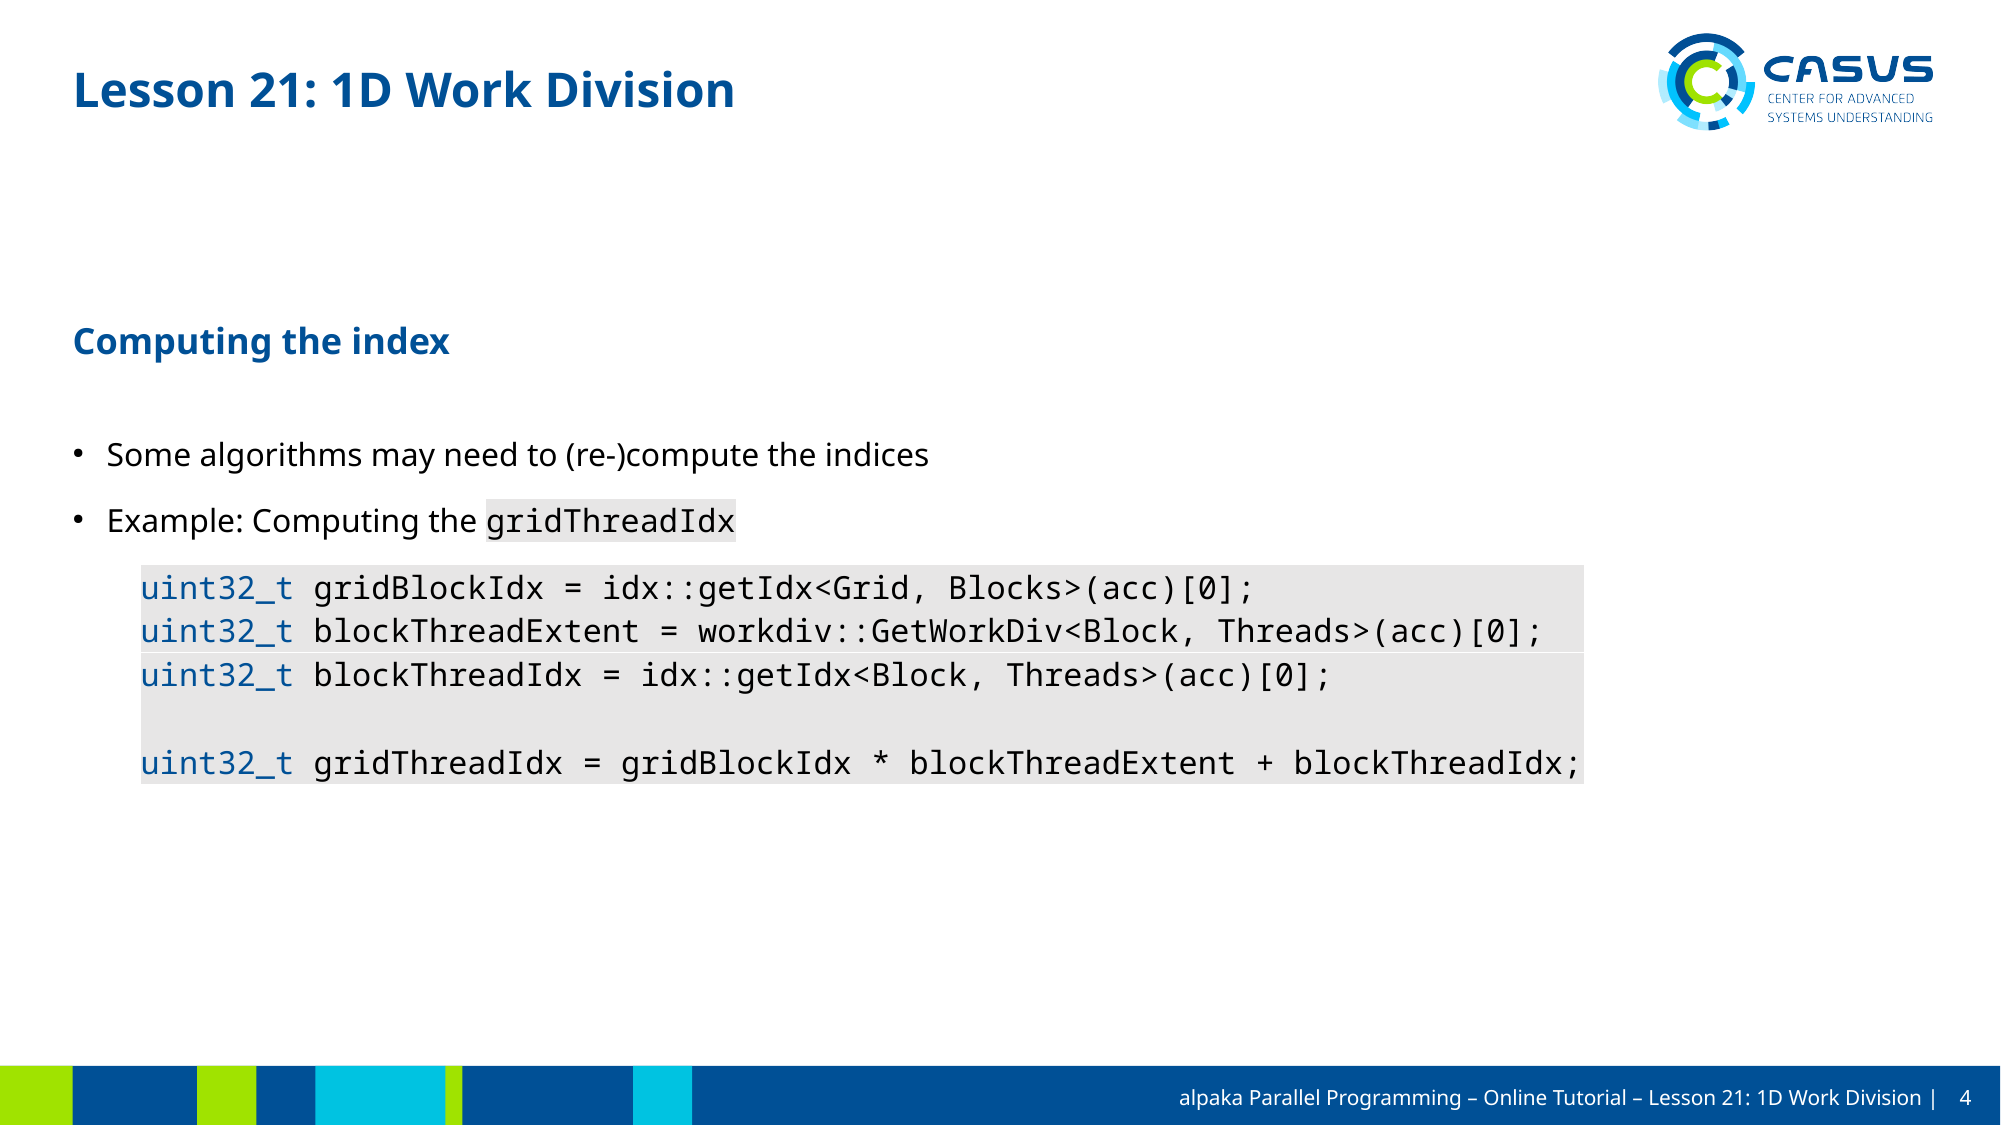

# Lesson 21: 1D Work Division
Computing the index
Some algorithms may need to (re-)compute the indices
Example: Computing the gridThreadIdx
uint32_t gridBlockIdx = idx::getIdx<Grid, Blocks>(acc)[0];
uint32_t blockThreadExtent = workdiv::GetWorkDiv<Block, Threads>(acc)[0];
uint32_t blockThreadIdx = idx::getIdx<Block, Threads>(acc)[0];
uint32_t gridThreadIdx = gridBlockIdx * blockThreadExtent + blockThreadIdx;
alpaka Parallel Programming – Online Tutorial – Lesson 21: 1D Work Division
4